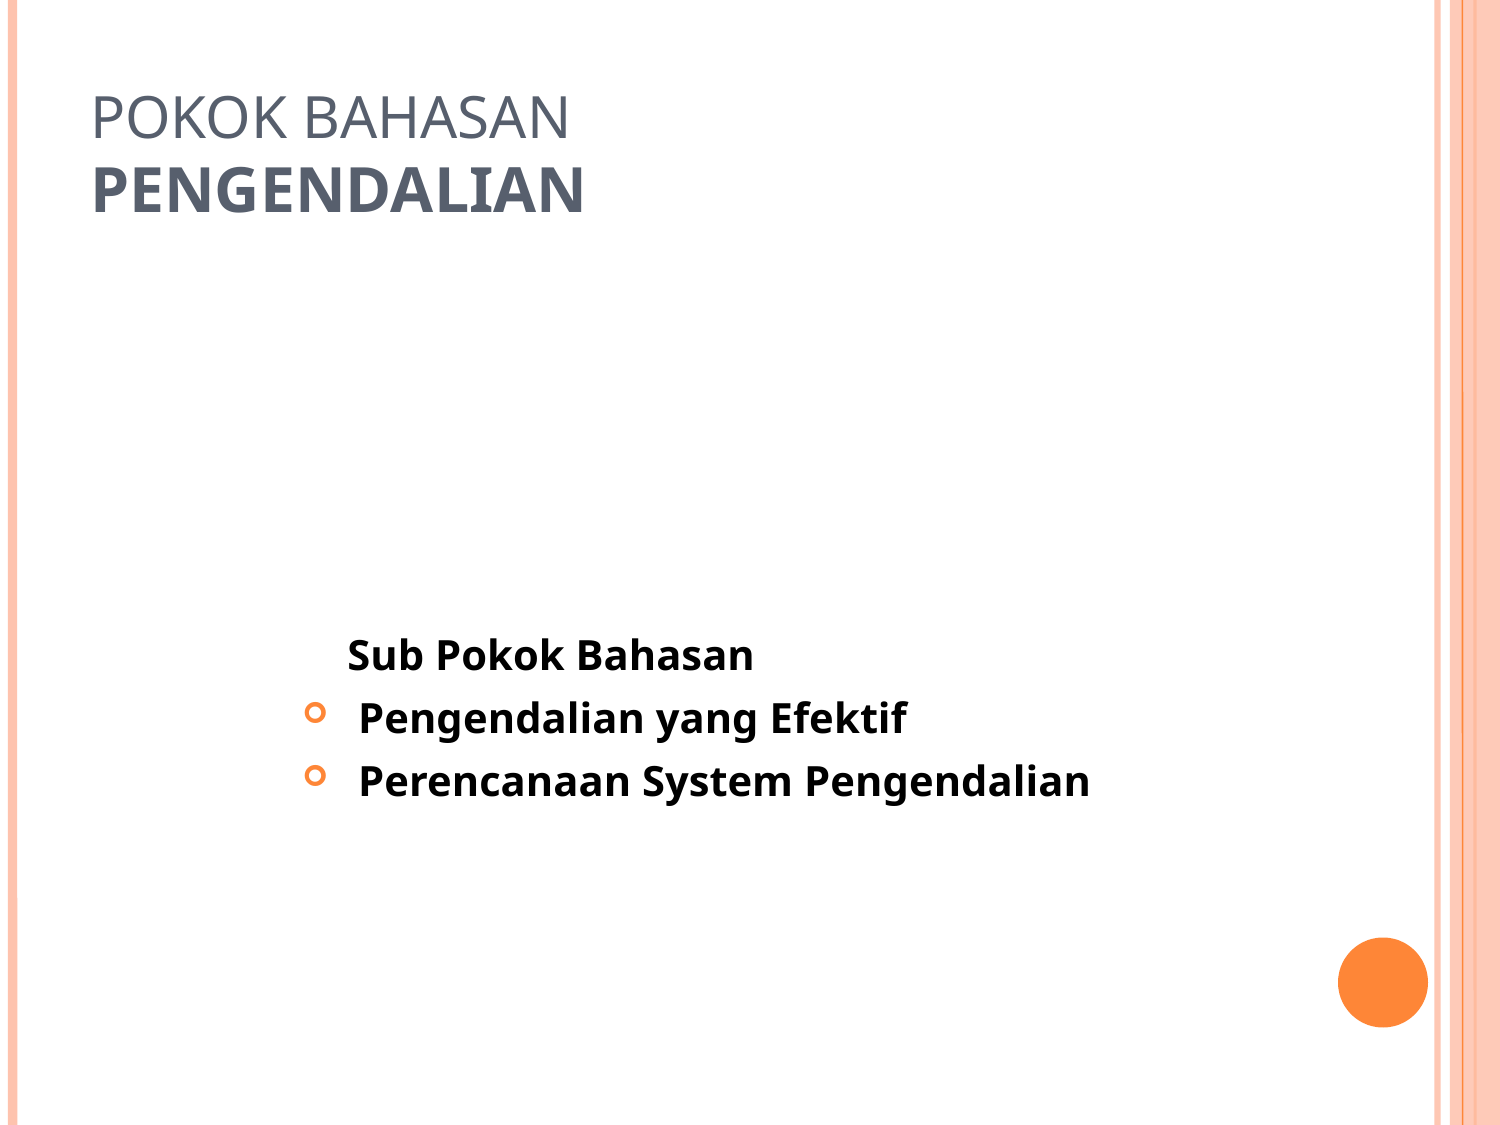

# Pokok Bahasan PENGENDALIAN
Sub Pokok Bahasan
 Pengendalian yang Efektif
 Perencanaan System Pengendalian